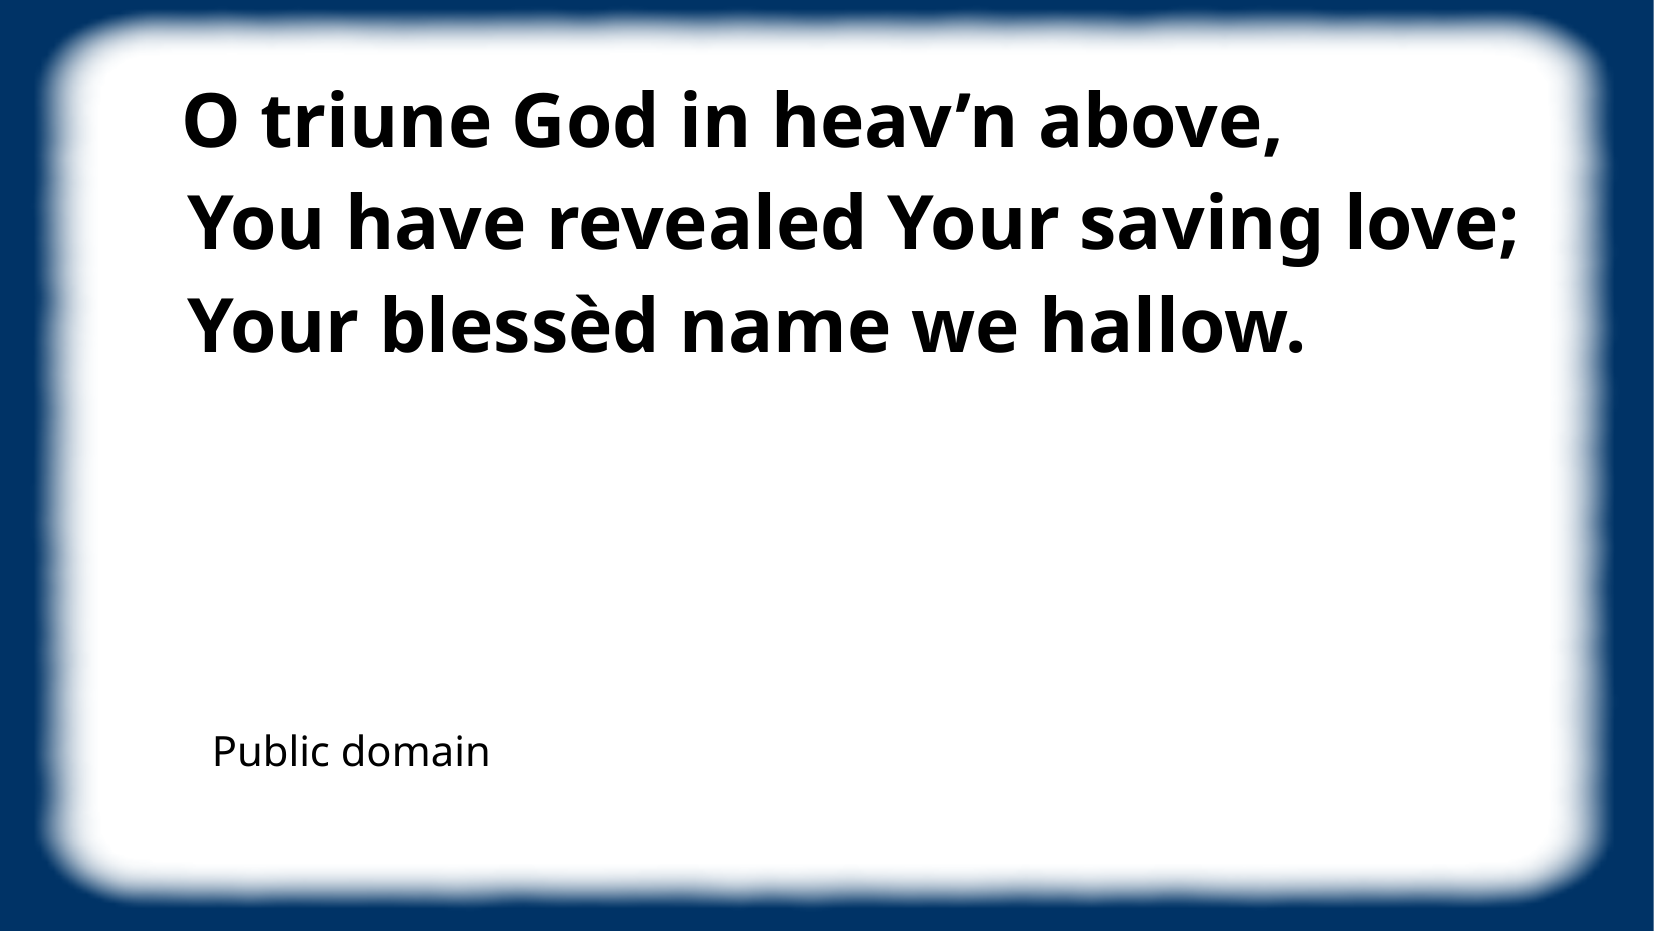

O triune God in heav’n above,
 You have revealed Your saving love;
 Your blessèd name we hallow.
 Public domain